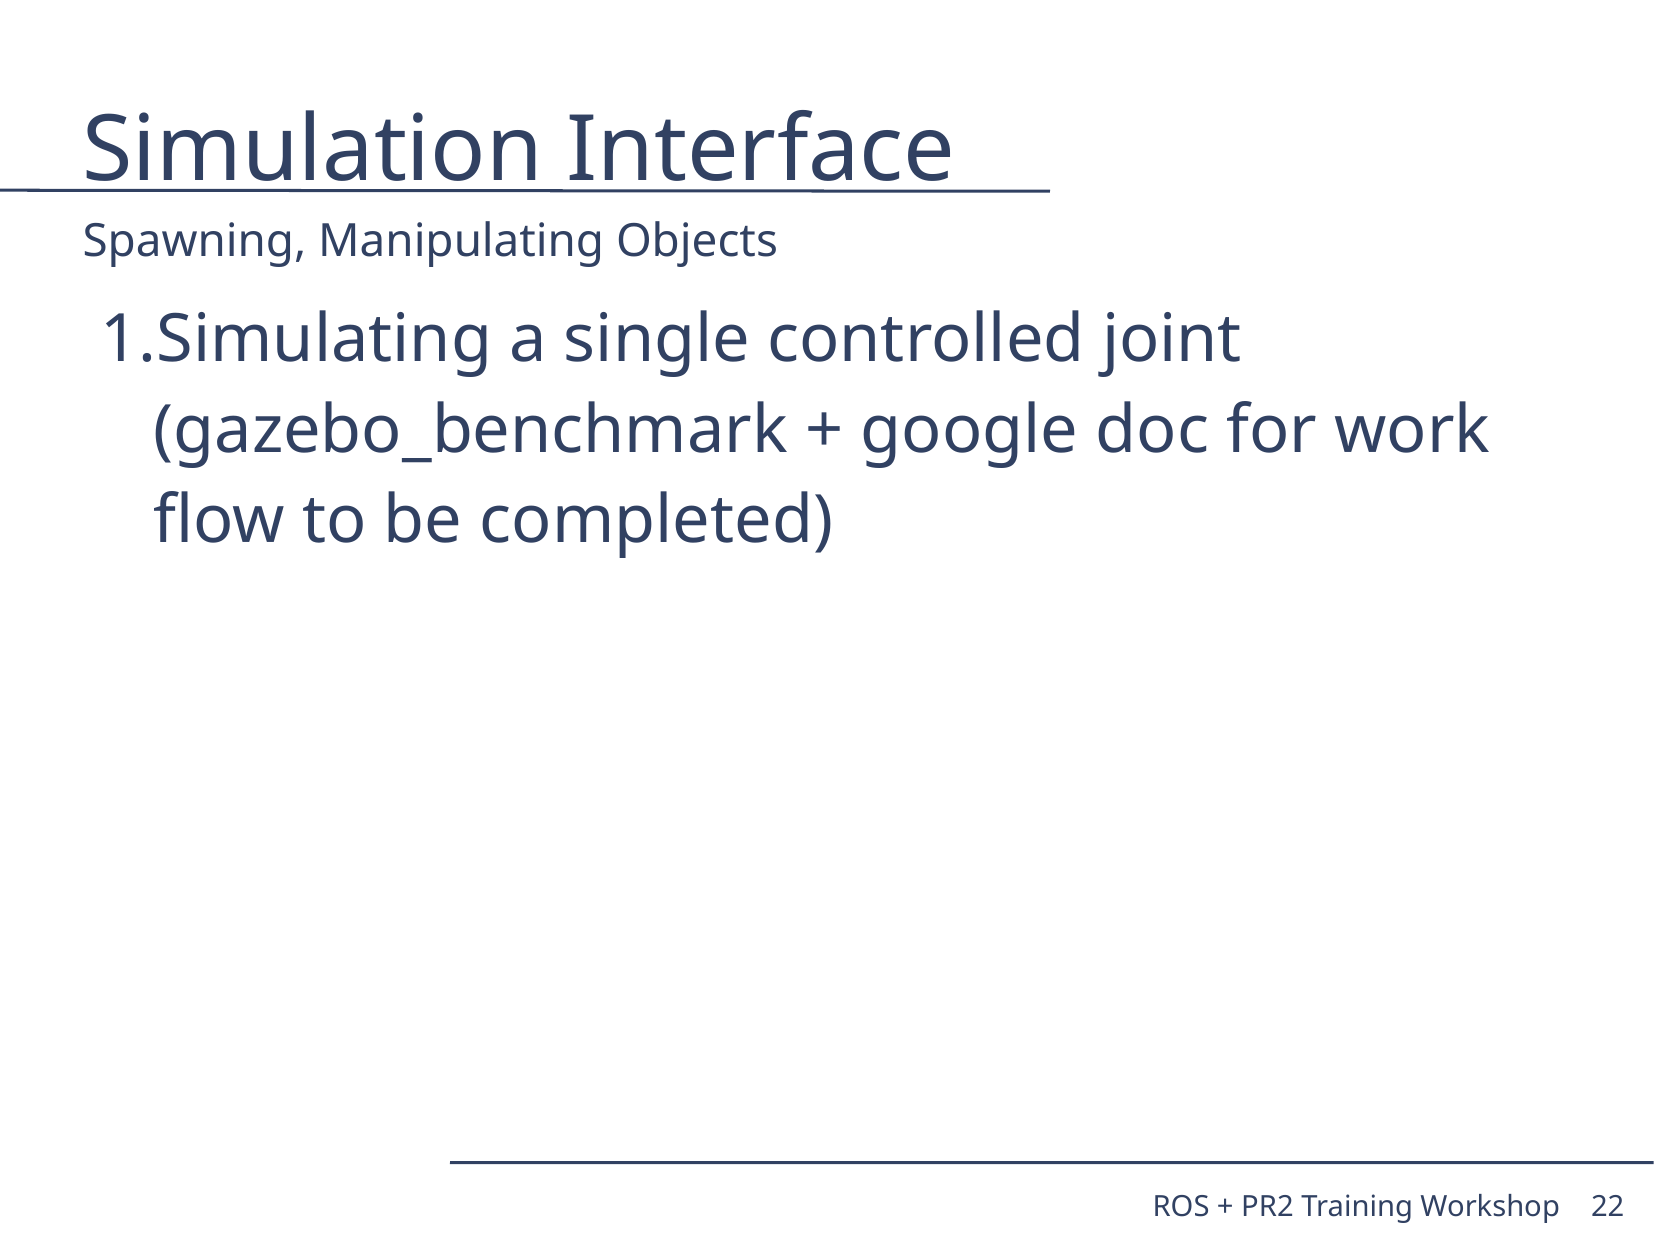

# Simulation Interface Spawning, Manipulating Objects
Simulating a single controlled joint
(gazebo_benchmark + google doc for work flow to be completed)